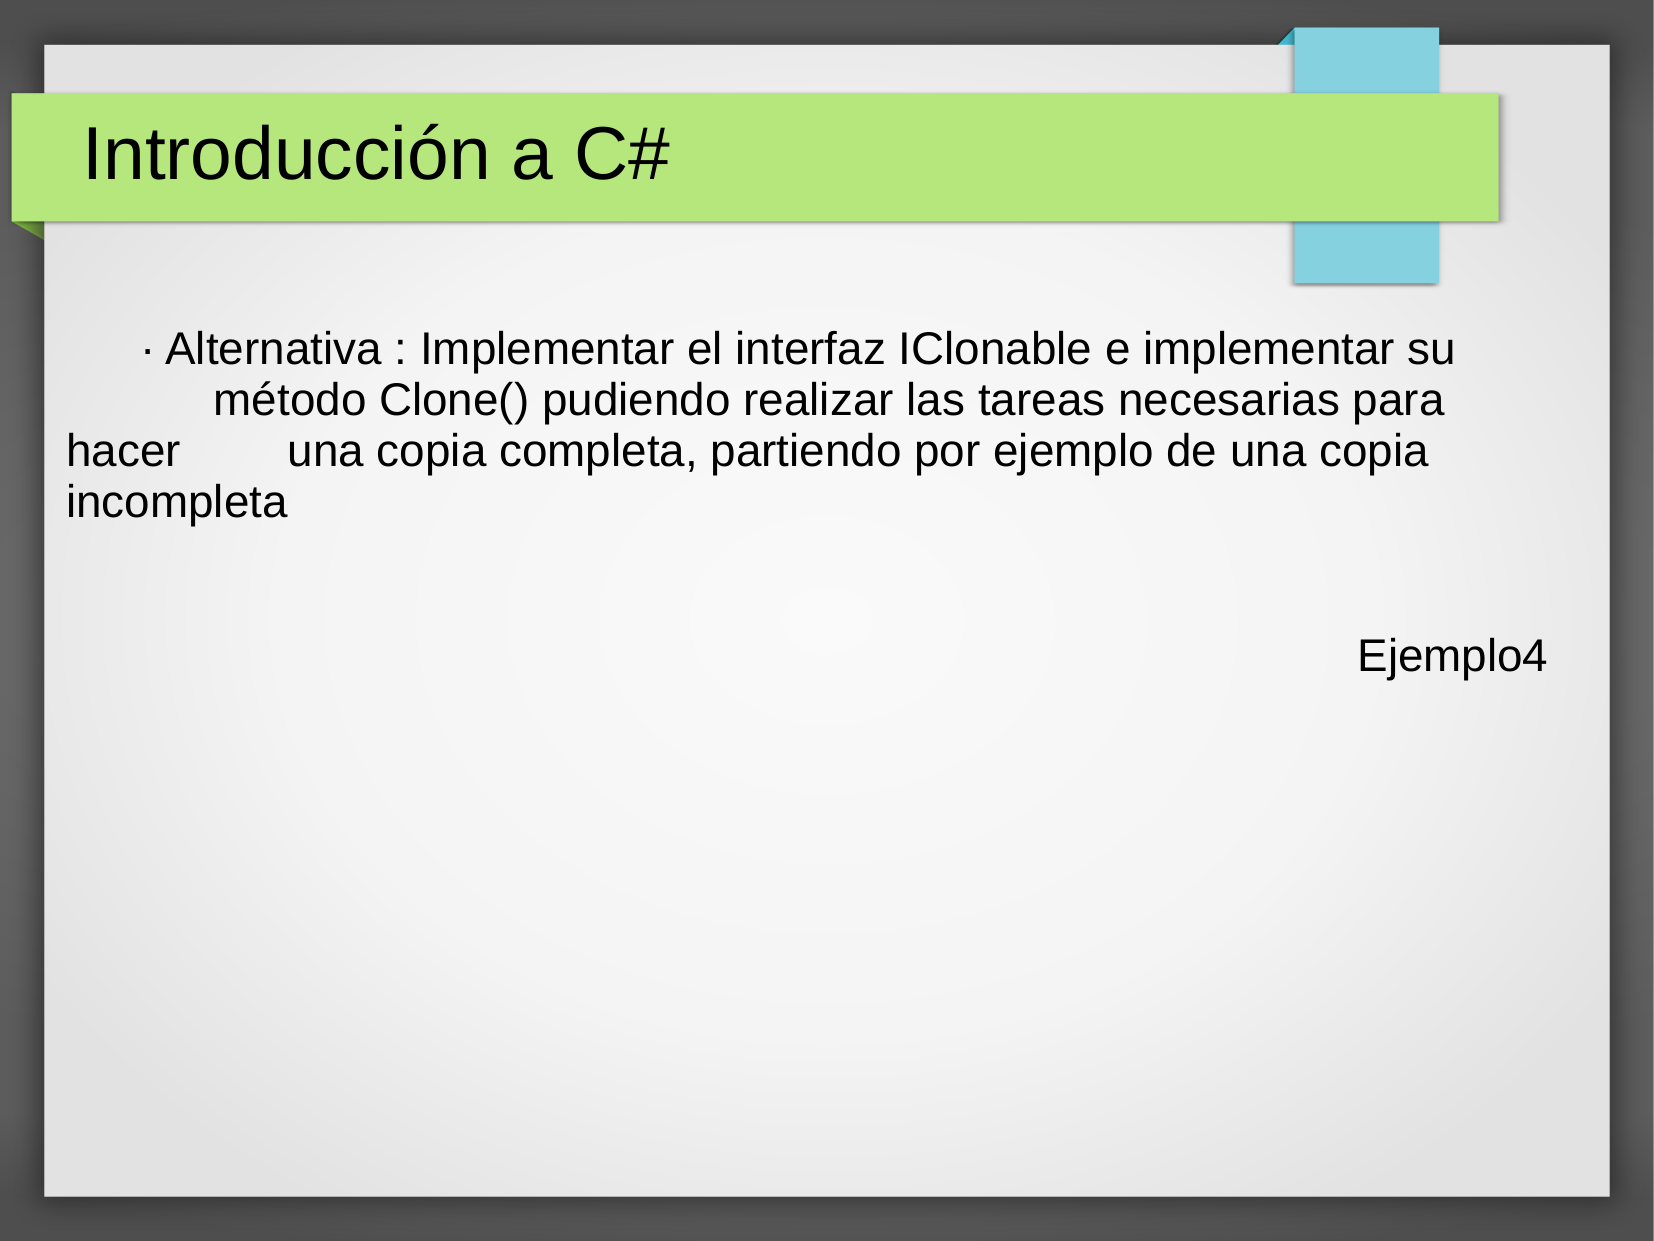

# Introducción a C#
	· Alternativa : Implementar el interfaz IClonable e implementar su 			método Clone() pudiendo realizar las tareas necesarias para hacer 		una copia completa, partiendo por ejemplo de una copia incompleta
Ejemplo4